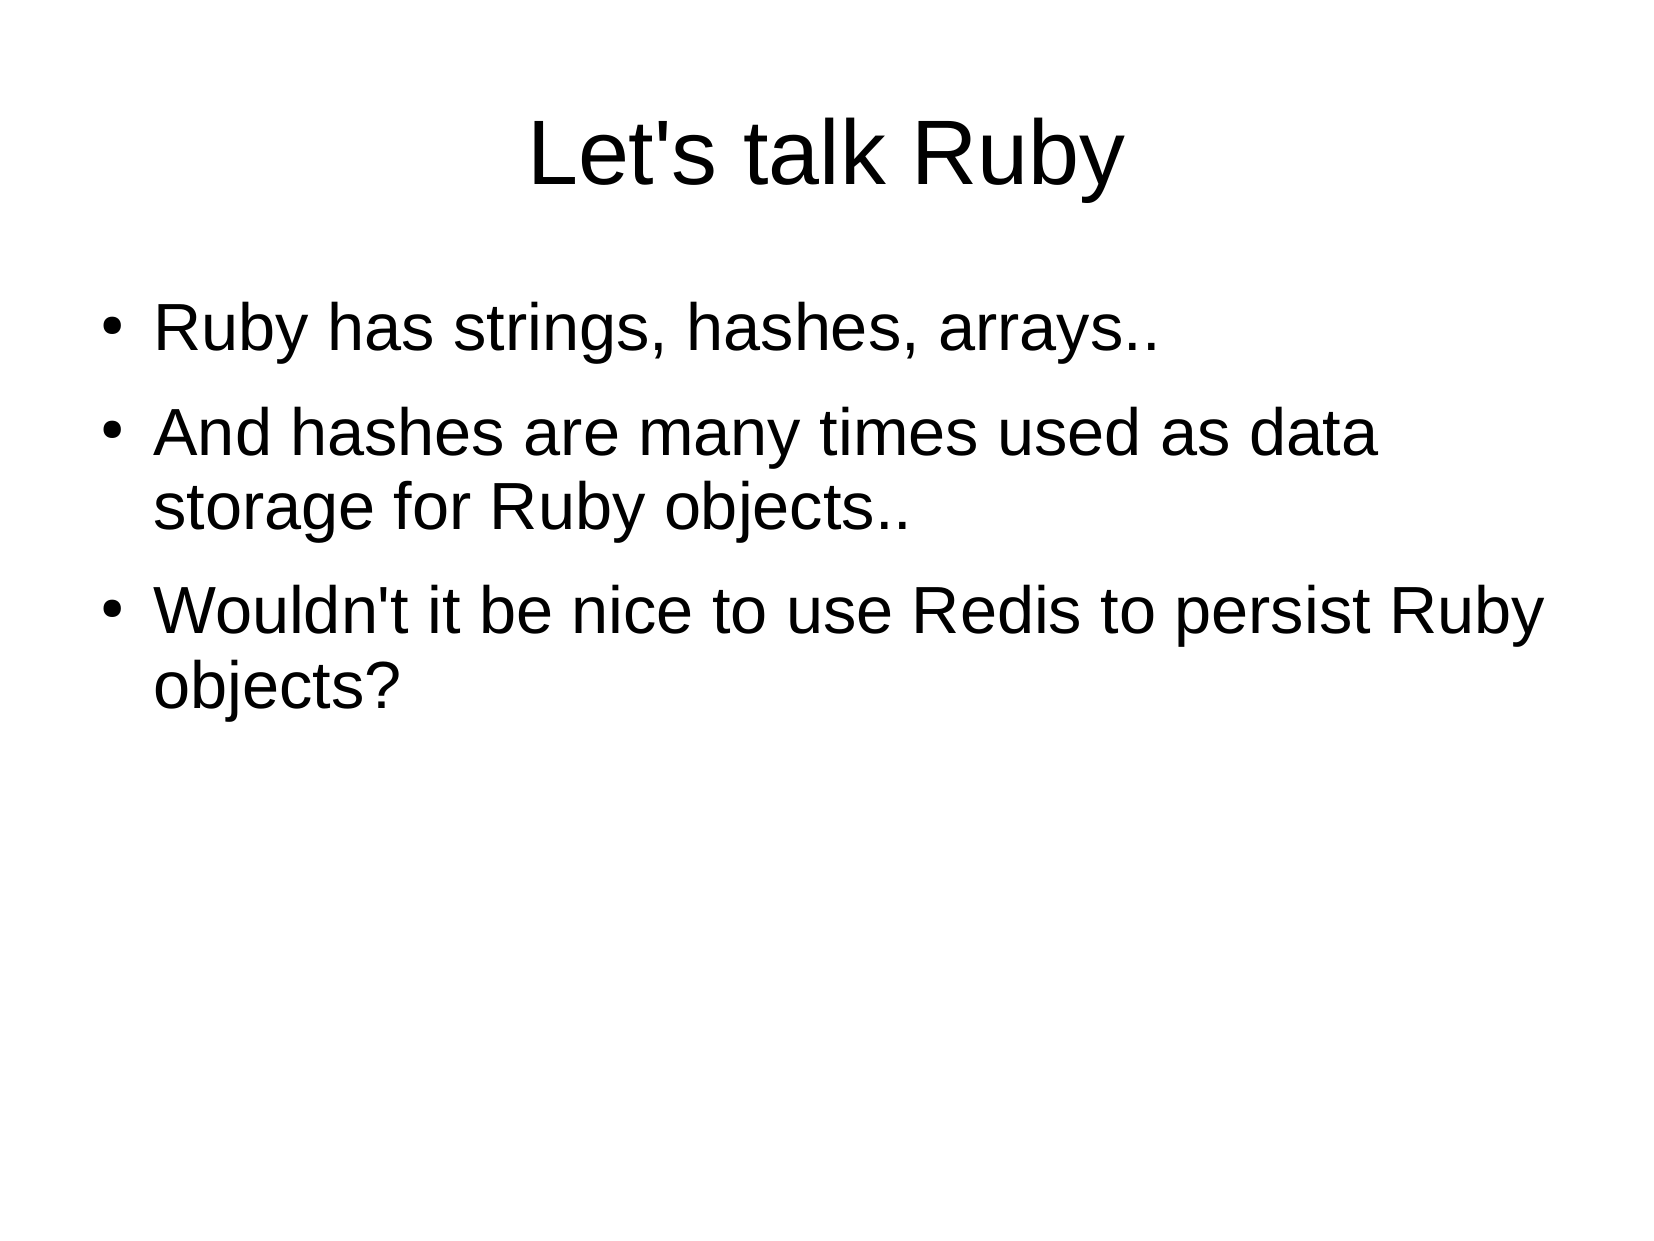

# Let's talk Ruby
Ruby has strings, hashes, arrays..
And hashes are many times used as data storage for Ruby objects..
Wouldn't it be nice to use Redis to persist Ruby objects?